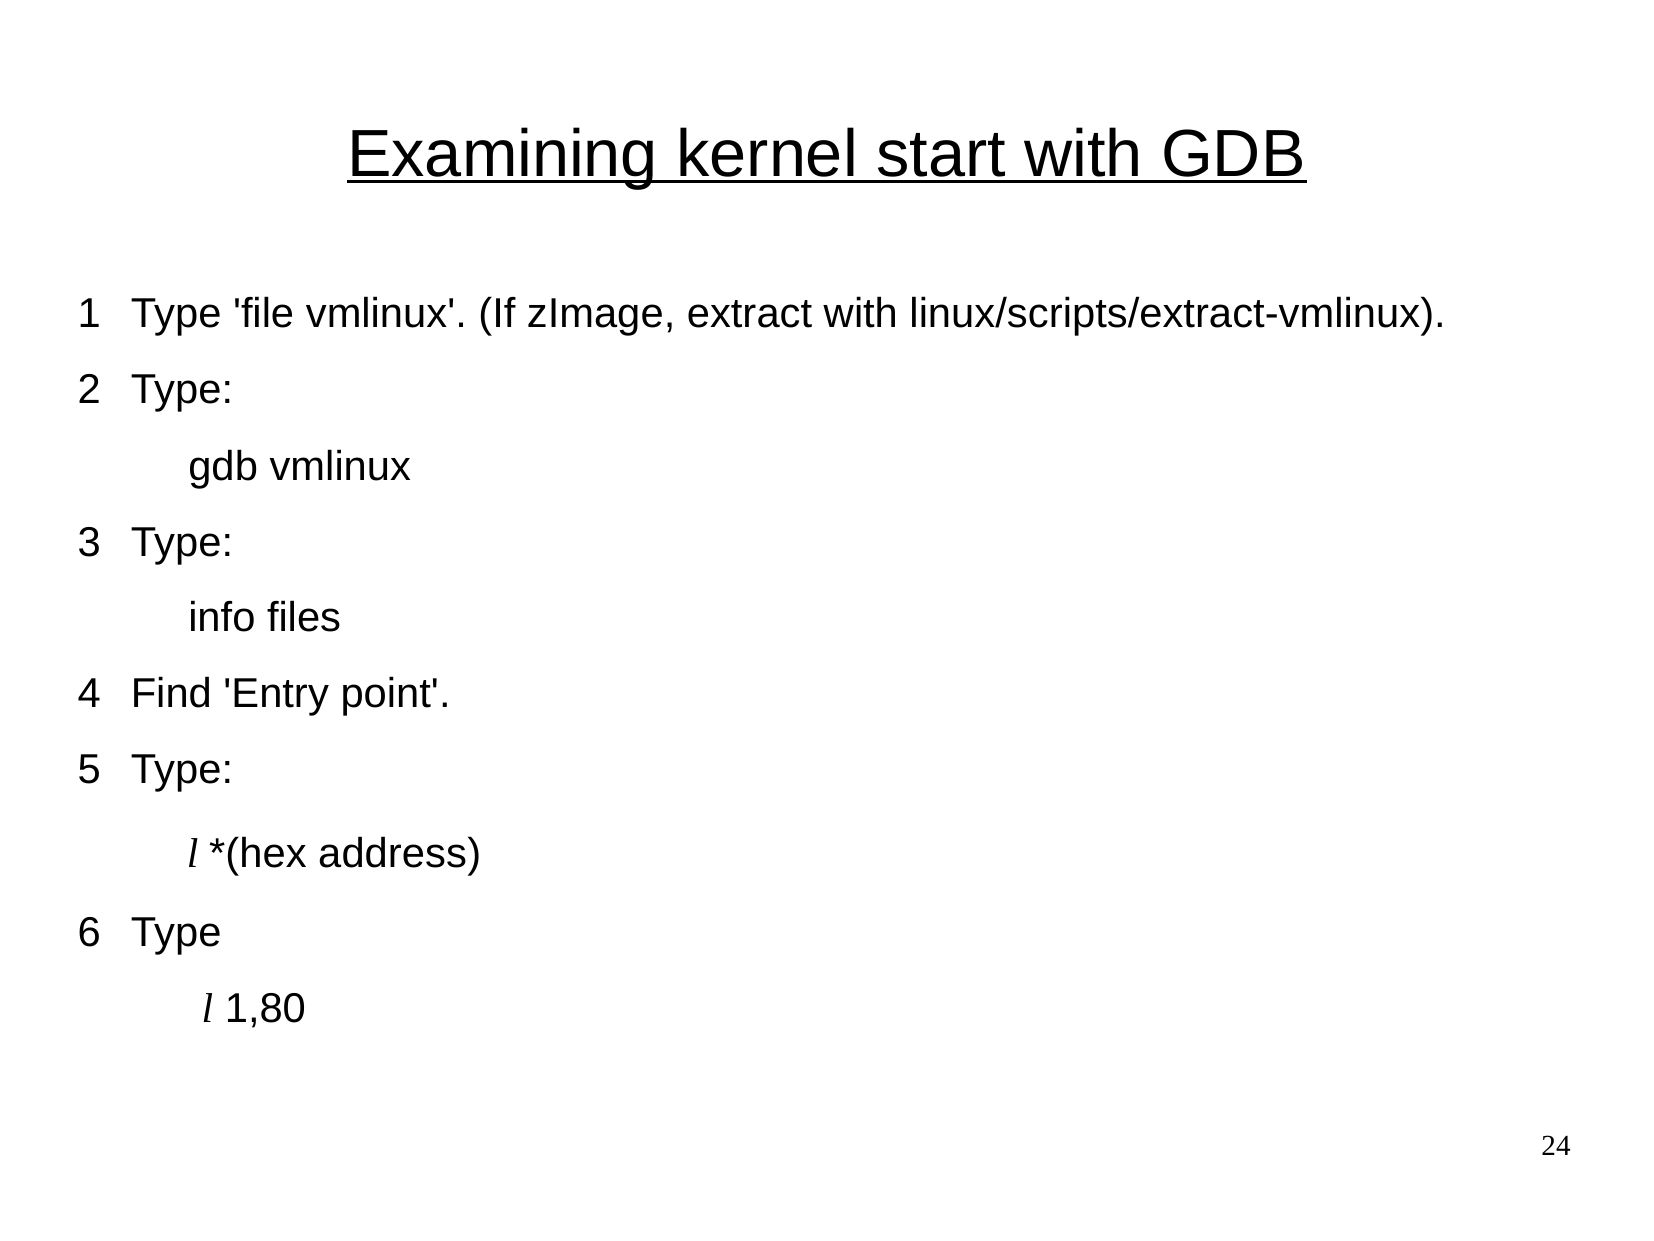

# Examining kernel start with GDB
Type 'file vmlinux'. (If zImage, extract with linux/scripts/extract-vmlinux).
Type:
 gdb vmlinux
Type:
 info files
Find 'Entry point'.
Type:
 l *(hex address)
Type
l 1,80
24